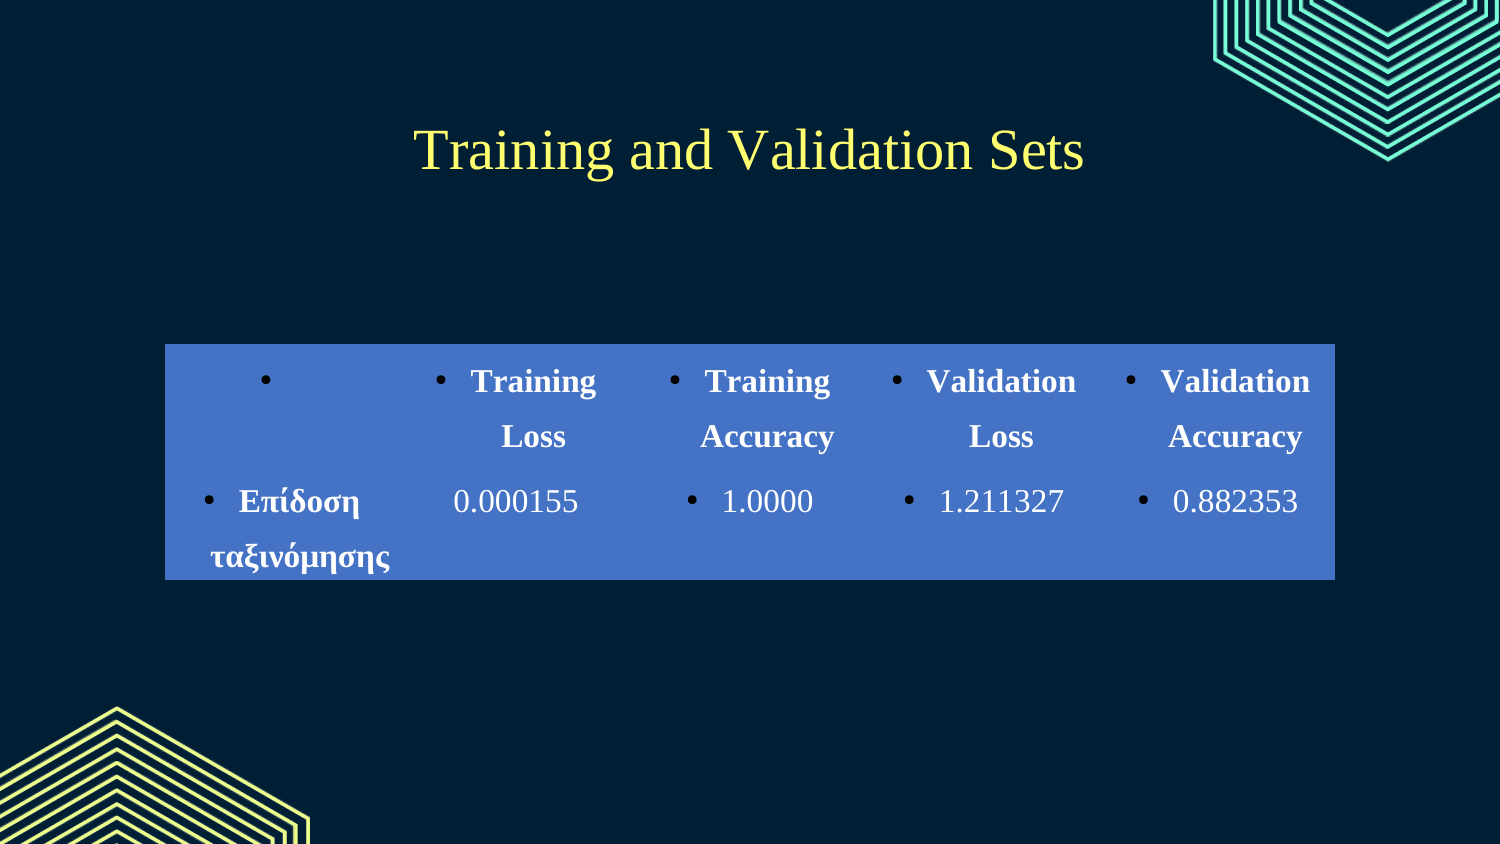

# Training and Validation Sets
| | Training Loss | Training Accuracy | Validation Loss | Validation Accuracy |
| --- | --- | --- | --- | --- |
| Επίδοση ταξινόμησης | 0.000155 | 1.0000 | 1.211327 | 0.882353 |